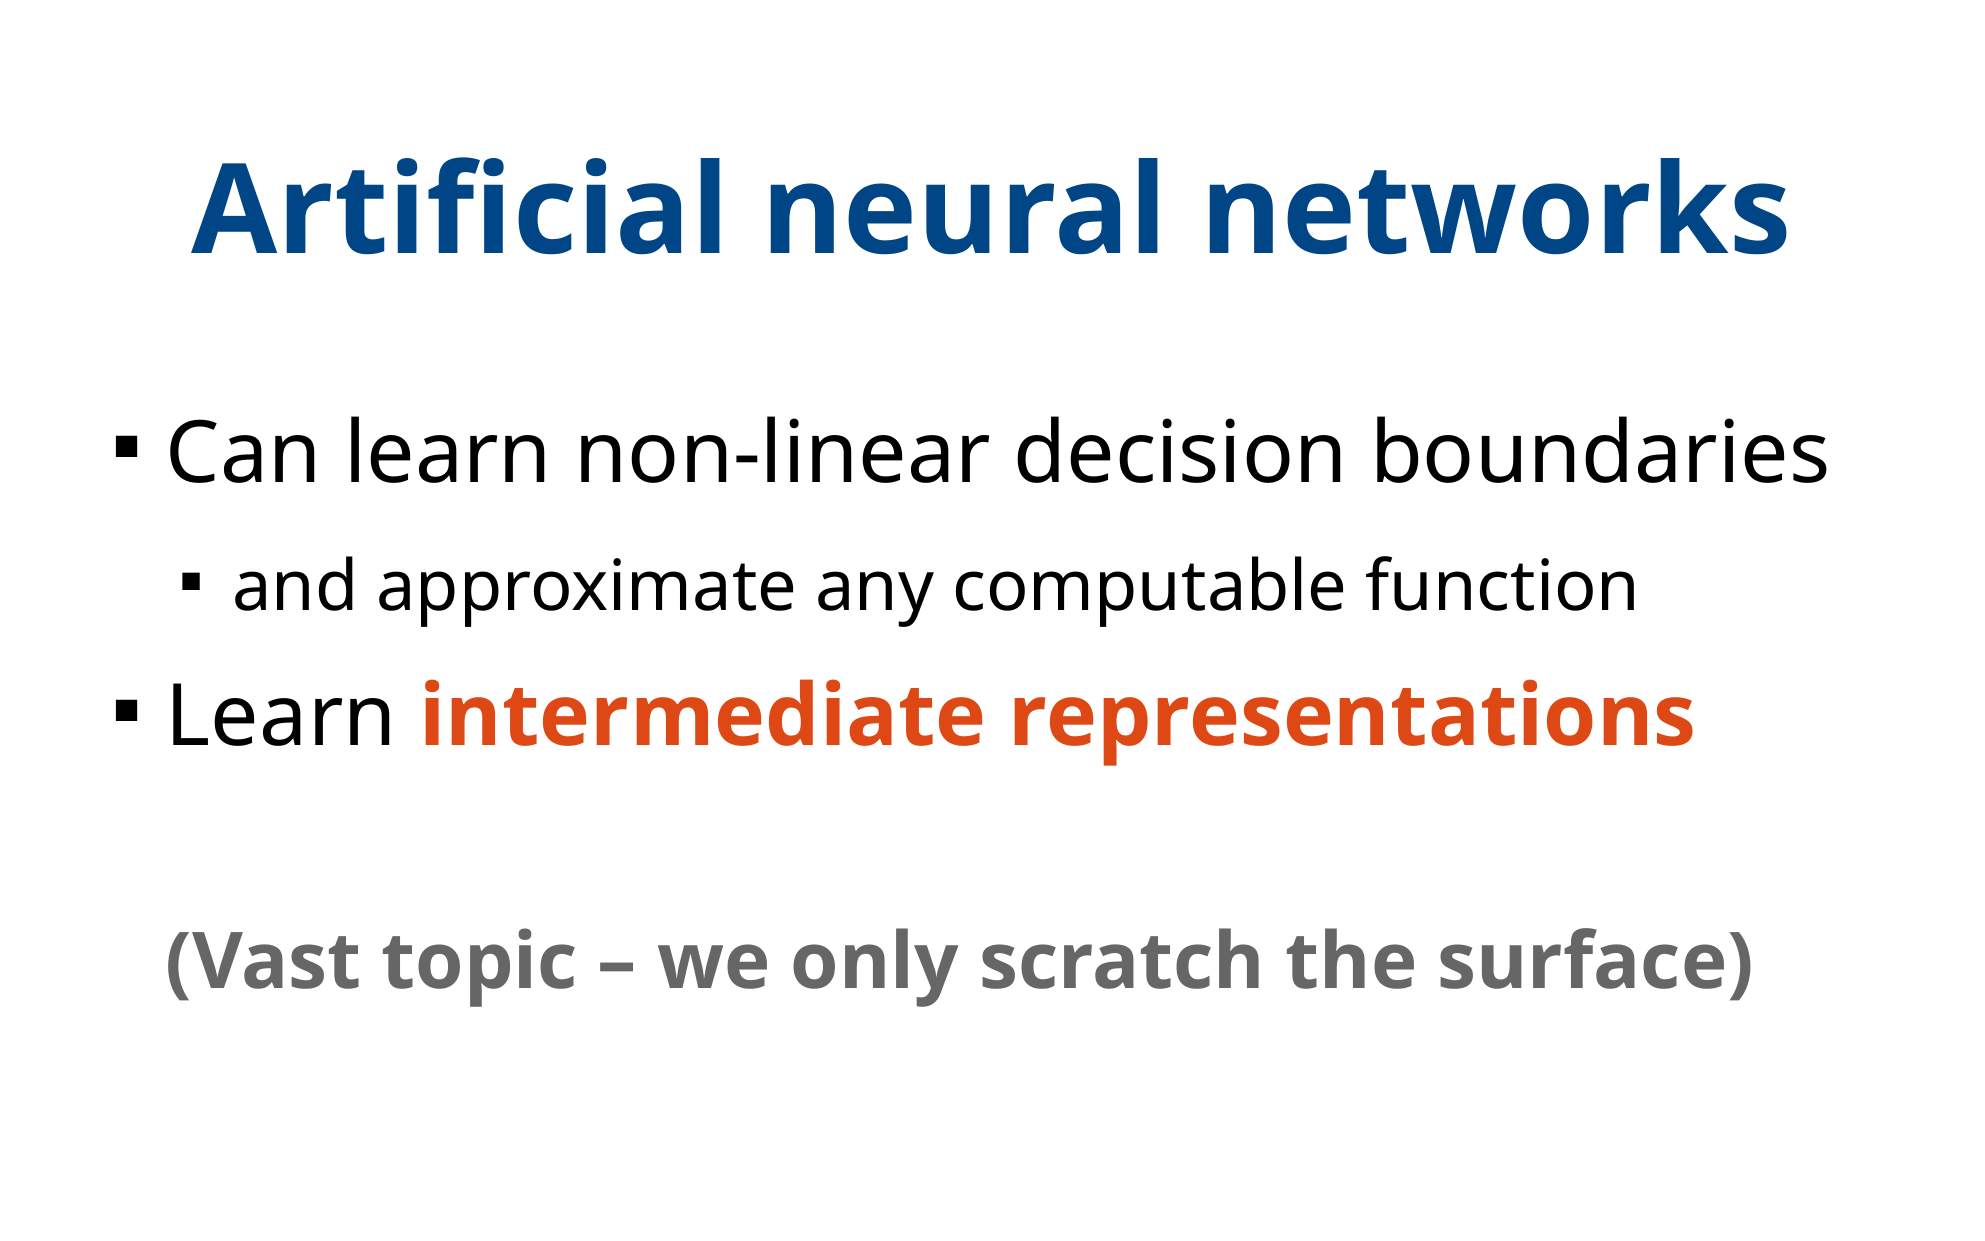

# Artificial neural networks
Can learn non-linear decision boundaries
and approximate any computable function
Learn intermediate representations
(Vast topic – we only scratch the surface)